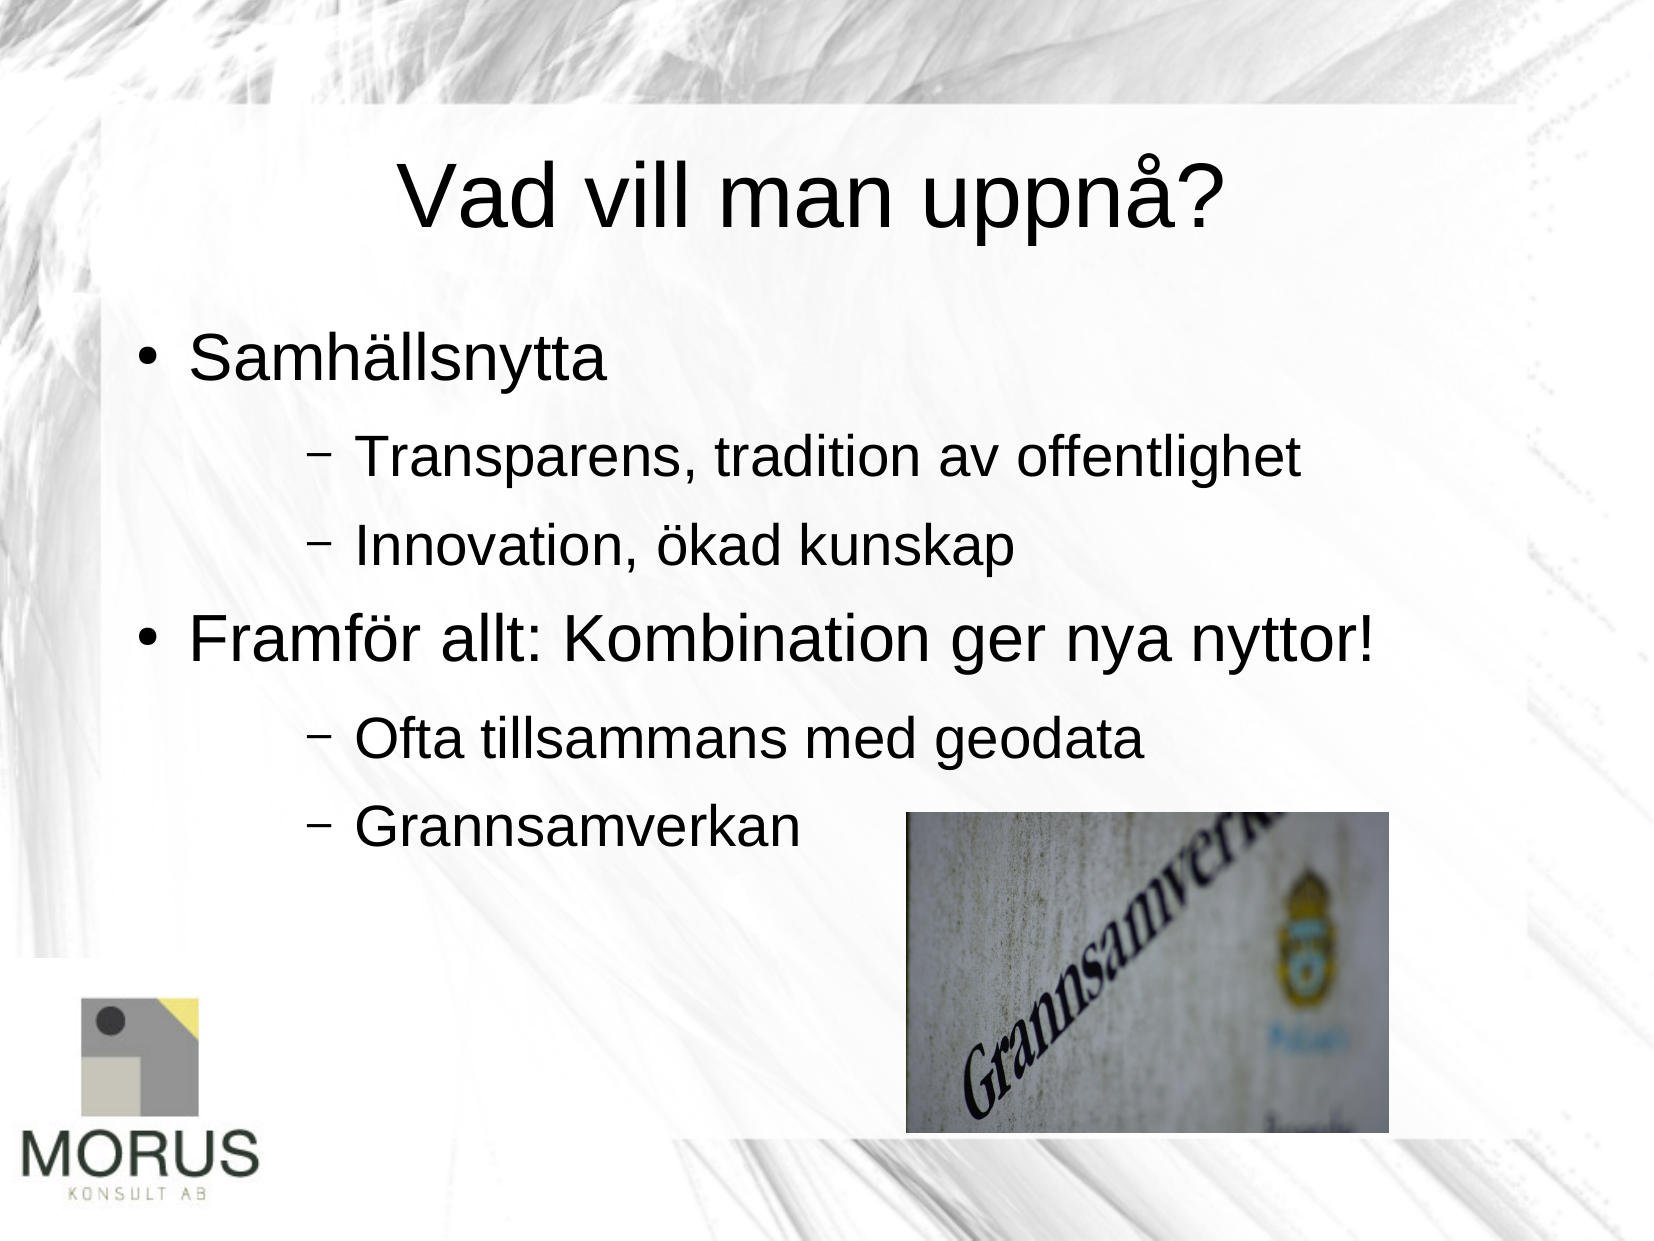

# Vad vill man uppnå?
Samhällsnytta
Transparens, tradition av offentlighet
Innovation, ökad kunskap
Framför allt: Kombination ger nya nyttor!
Ofta tillsammans med geodata
Grannsamverkan